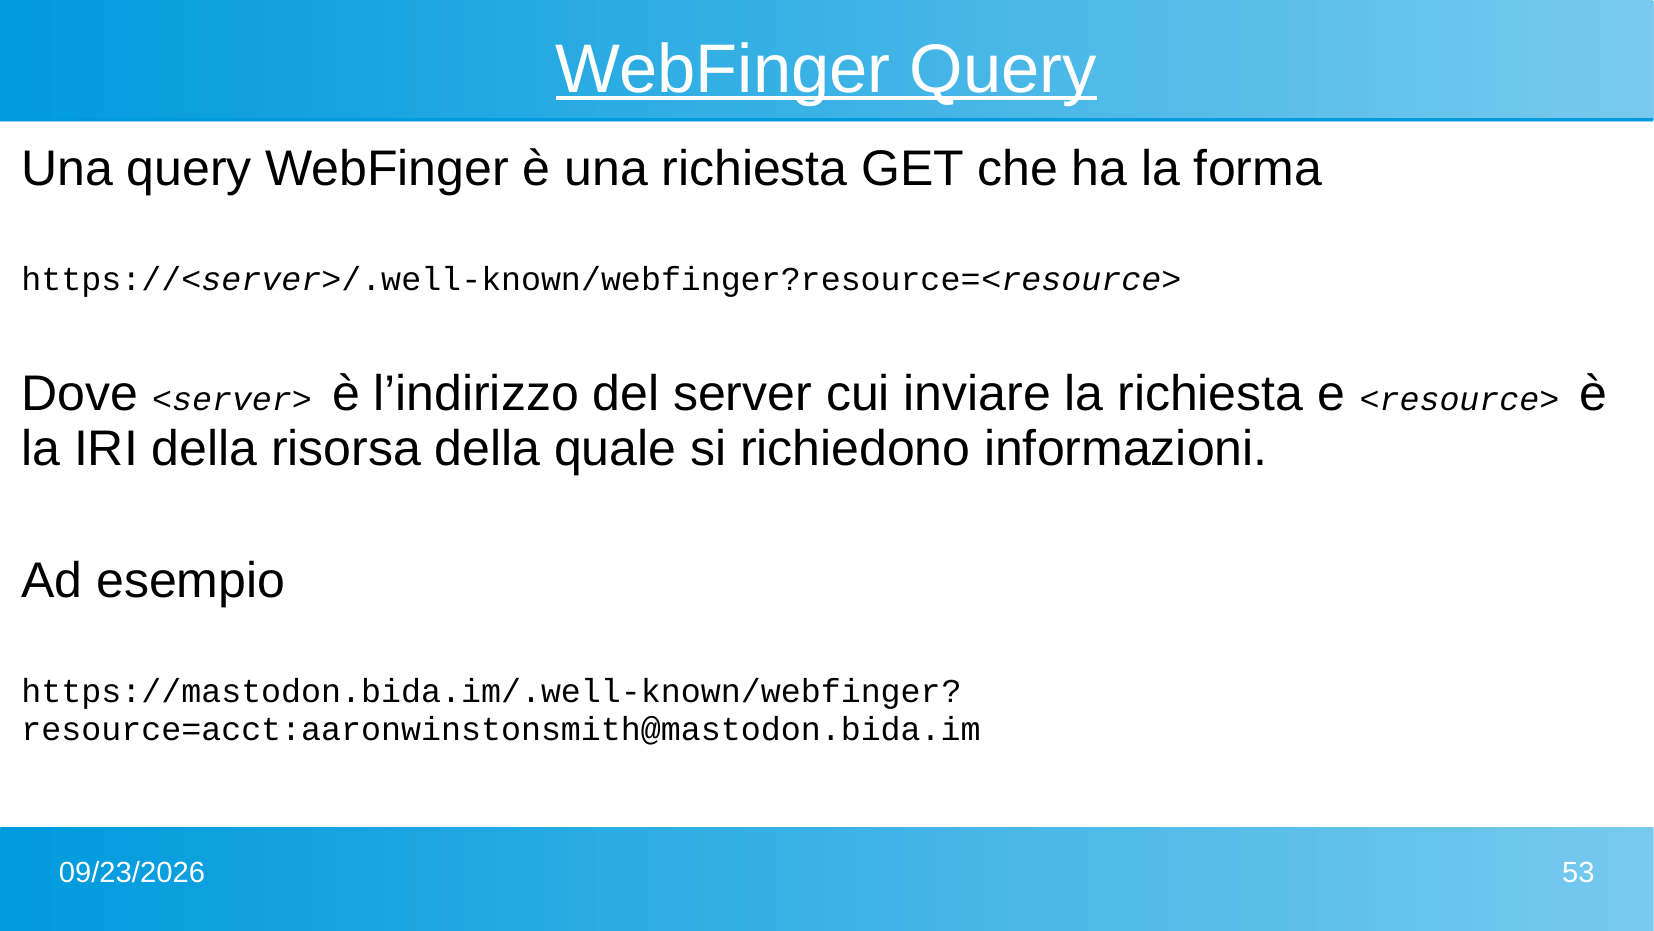

# WebFinger Query
Una query WebFinger è una richiesta GET che ha la forma
https://<server>/.well-known/webfinger?resource=<resource>
Dove <server> è l’indirizzo del server cui inviare la richiesta e <resource> è la IRI della risorsa della quale si richiedono informazioni.
Ad esempio
https://mastodon.bida.im/.well-known/webfinger? 	resource=acct:aaronwinstonsmith@mastodon.bida.im
53